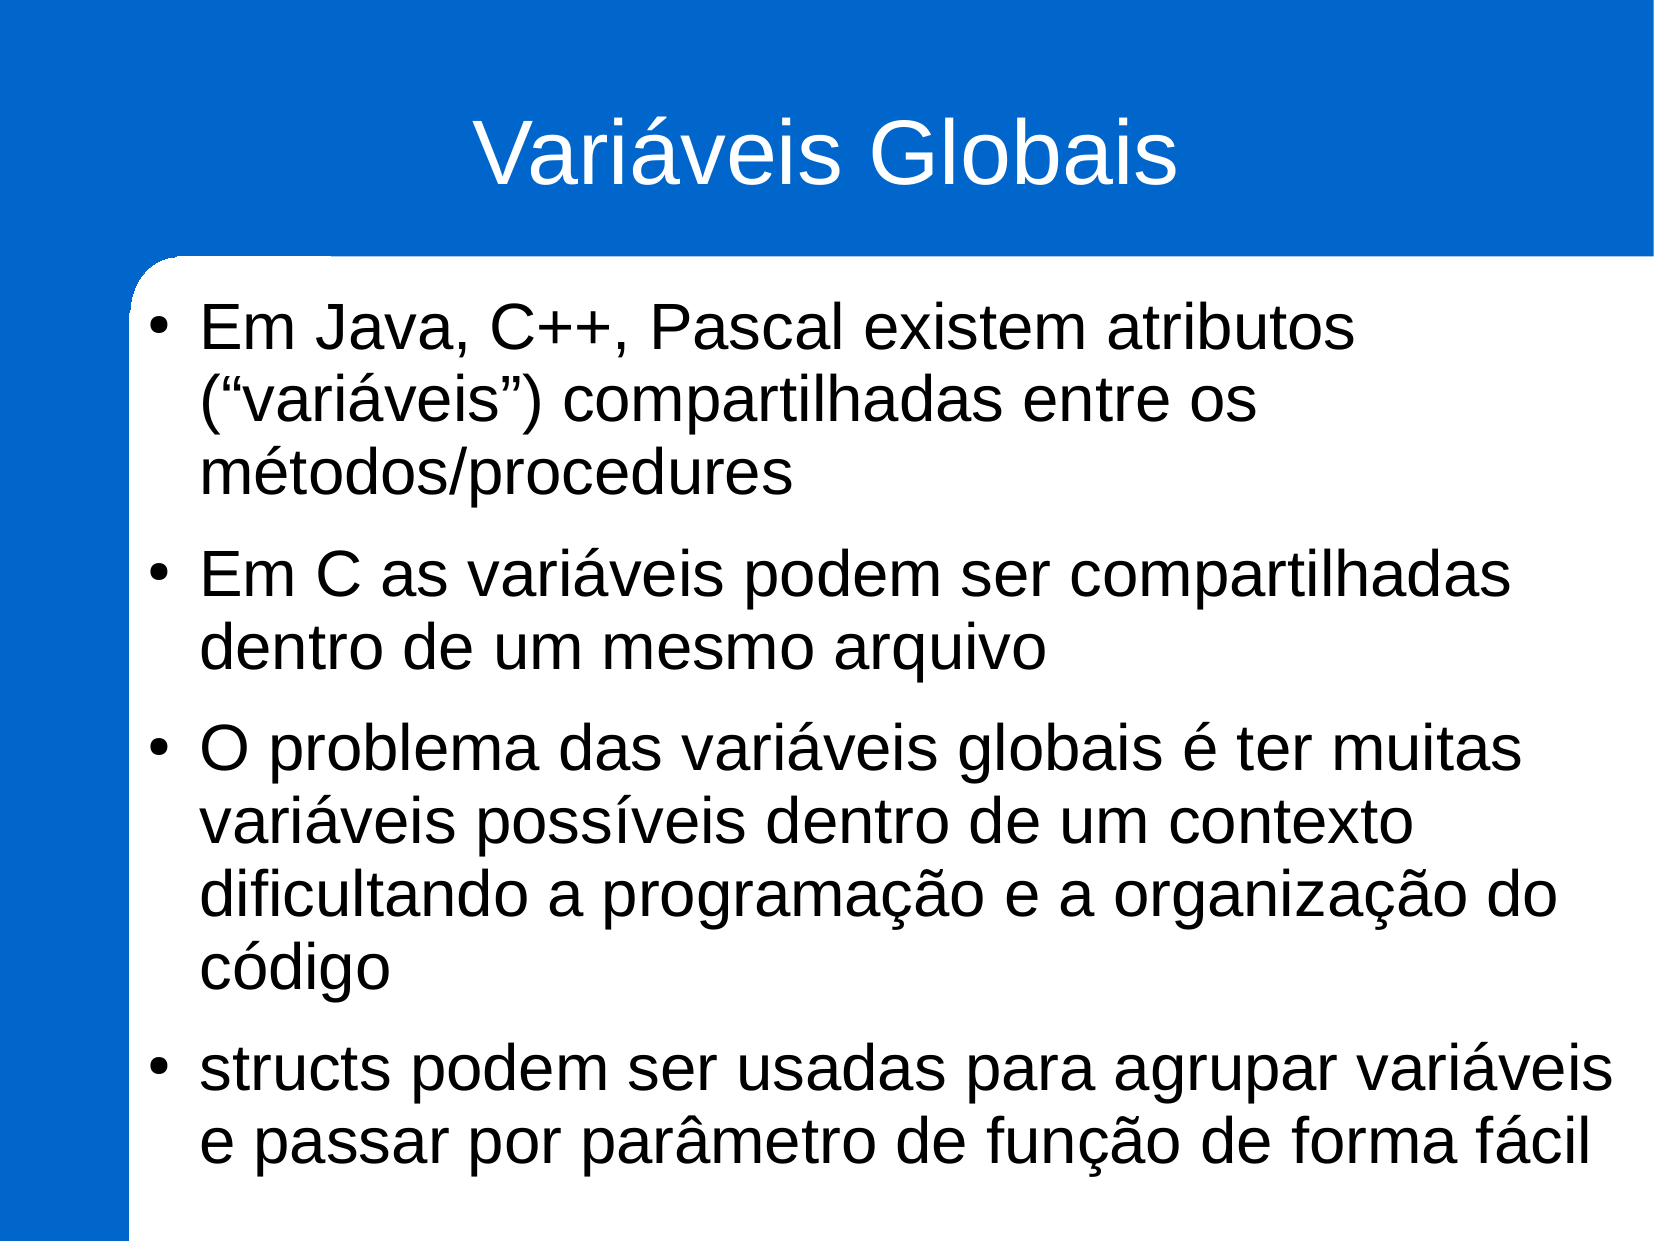

# Variáveis Globais
Em Java, C++, Pascal existem atributos (“variáveis”) compartilhadas entre os métodos/procedures
Em C as variáveis podem ser compartilhadas dentro de um mesmo arquivo
O problema das variáveis globais é ter muitas variáveis possíveis dentro de um contexto dificultando a programação e a organização do código
structs podem ser usadas para agrupar variáveis e passar por parâmetro de função de forma fácil